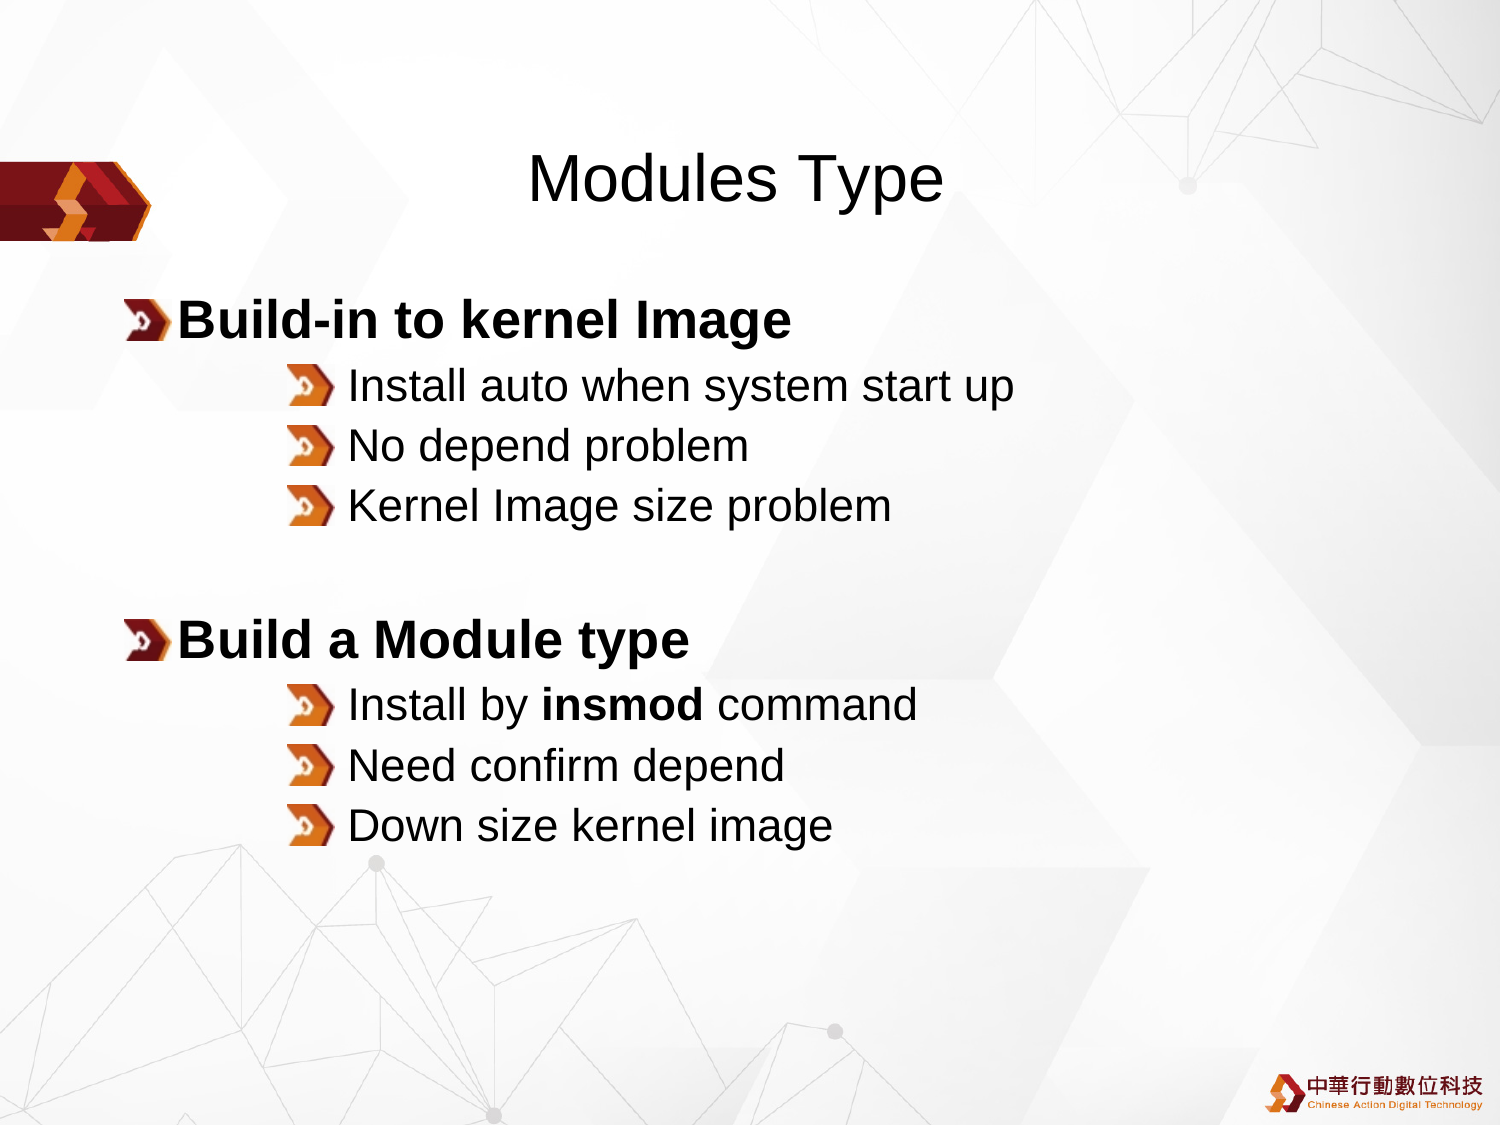

# Modules Type
Build-in to kernel Image
 Install auto when system start up
 No depend problem
 Kernel Image size problem
Build a Module type
 Install by insmod command
 Need confirm depend
 Down size kernel image